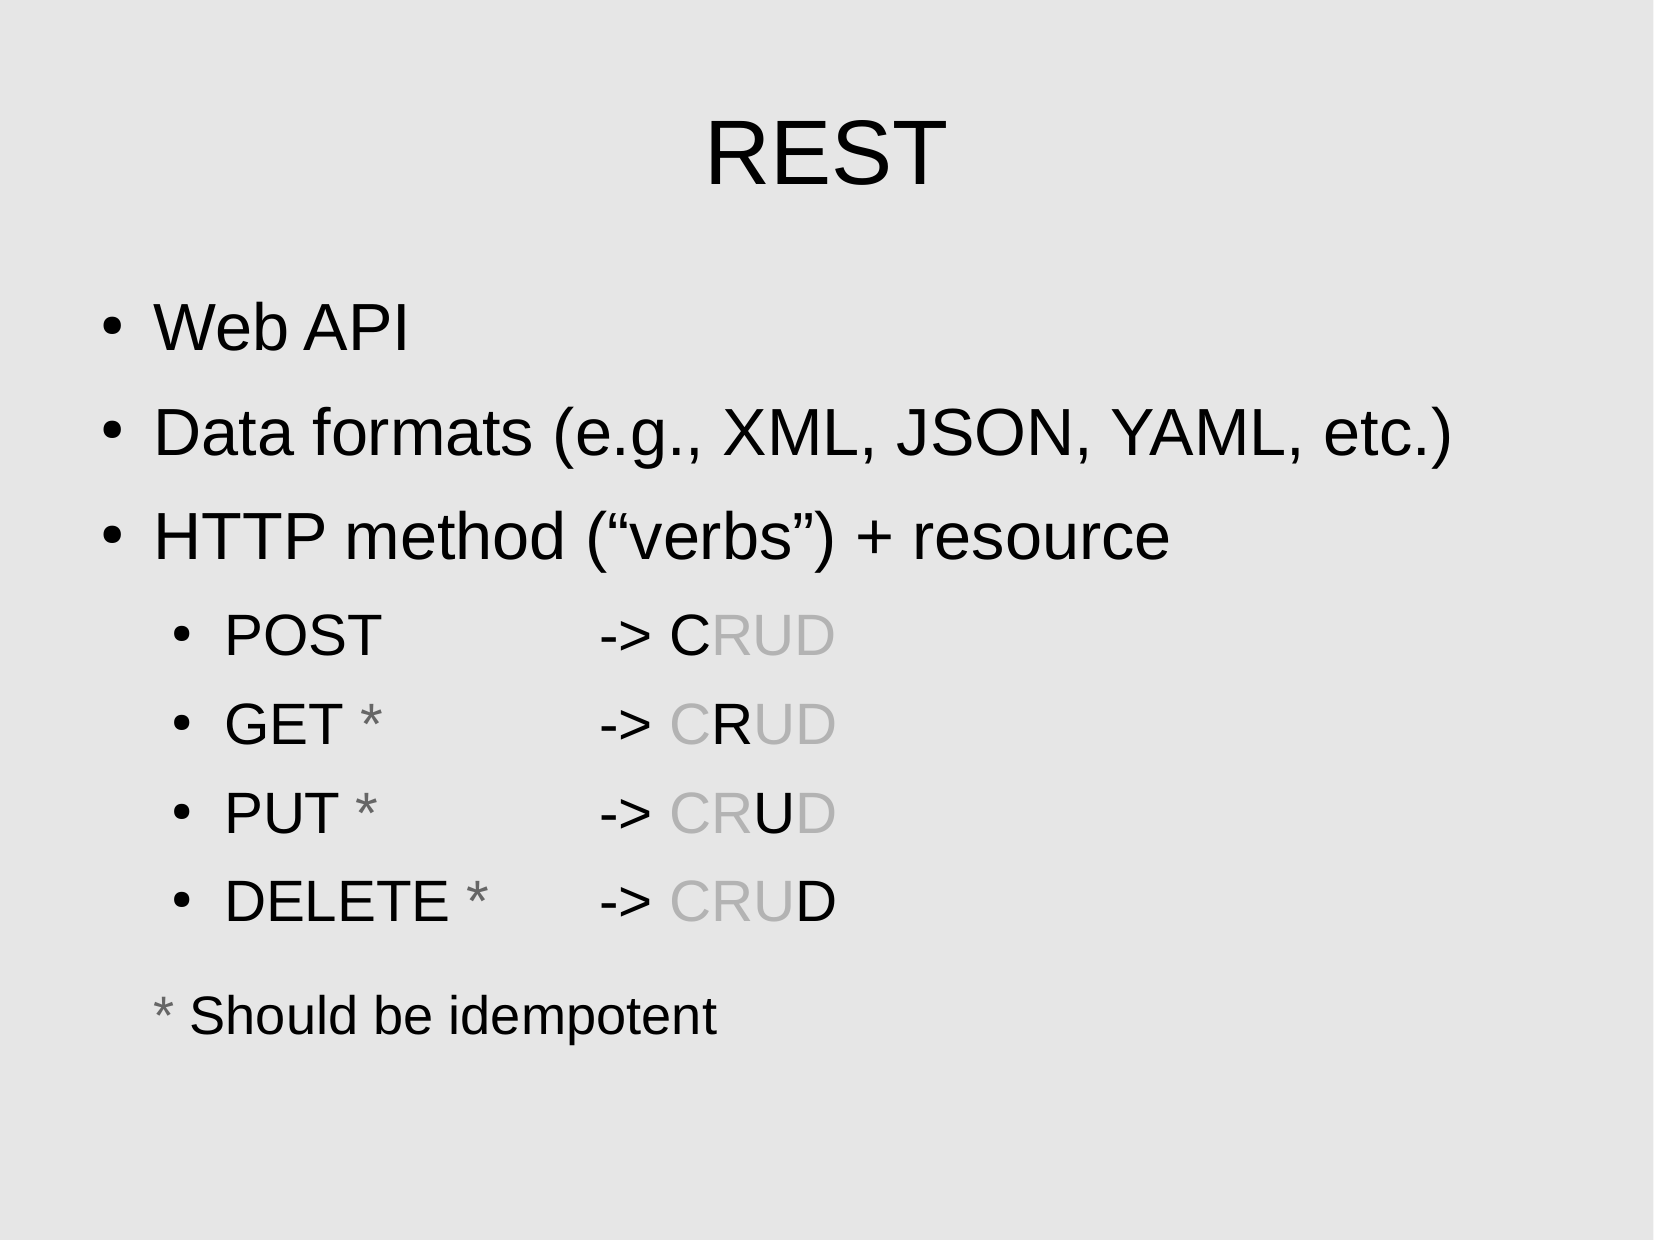

# REST
Web API
Data formats (e.g., XML, JSON, YAML, etc.)
HTTP method (“verbs”) + resource
POST			-> CRUD
GET *			-> CRUD
PUT *			-> CRUD
DELETE *		-> CRUD
* Should be idempotent